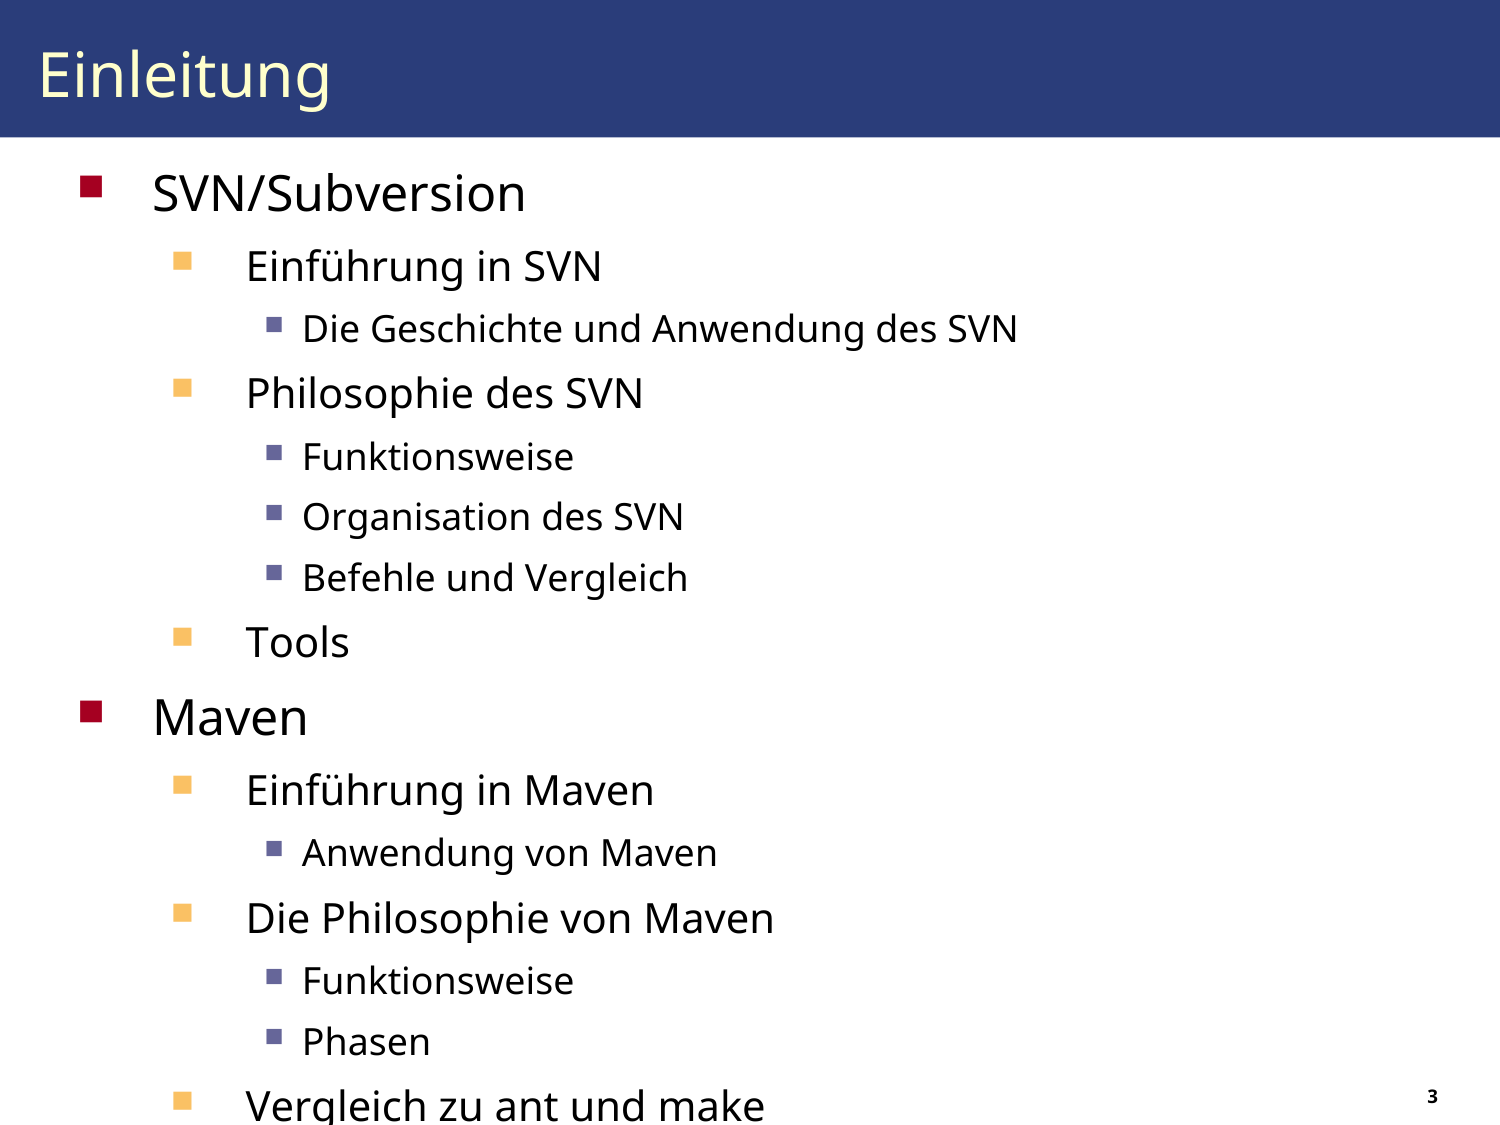

# Einleitung
SVN/Subversion
Einführung in SVN
Die Geschichte und Anwendung des SVN
Philosophie des SVN
Funktionsweise
Organisation des SVN
Befehle und Vergleich
Tools
Maven
Einführung in Maven
Anwendung von Maven
Die Philosophie von Maven
Funktionsweise
Phasen
Vergleich zu ant und make
Hudson
3